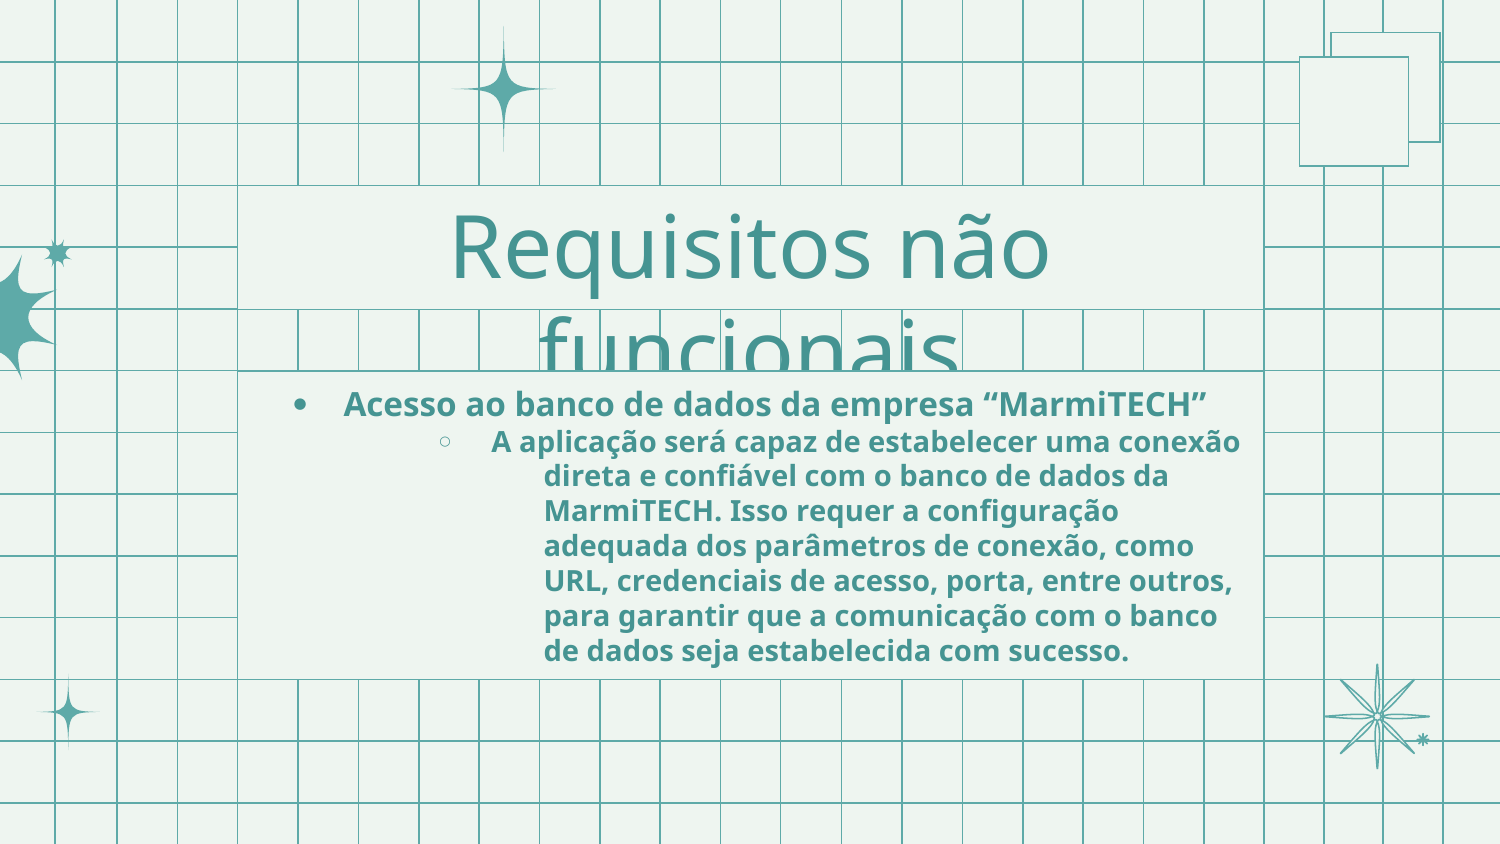

# Requisitos não funcionais
Acesso ao banco de dados da empresa “MarmiTECH”
A aplicação será capaz de estabelecer uma conexão direta e confiável com o banco de dados da MarmiTECH. Isso requer a configuração adequada dos parâmetros de conexão, como URL, credenciais de acesso, porta, entre outros, para garantir que a comunicação com o banco de dados seja estabelecida com sucesso.